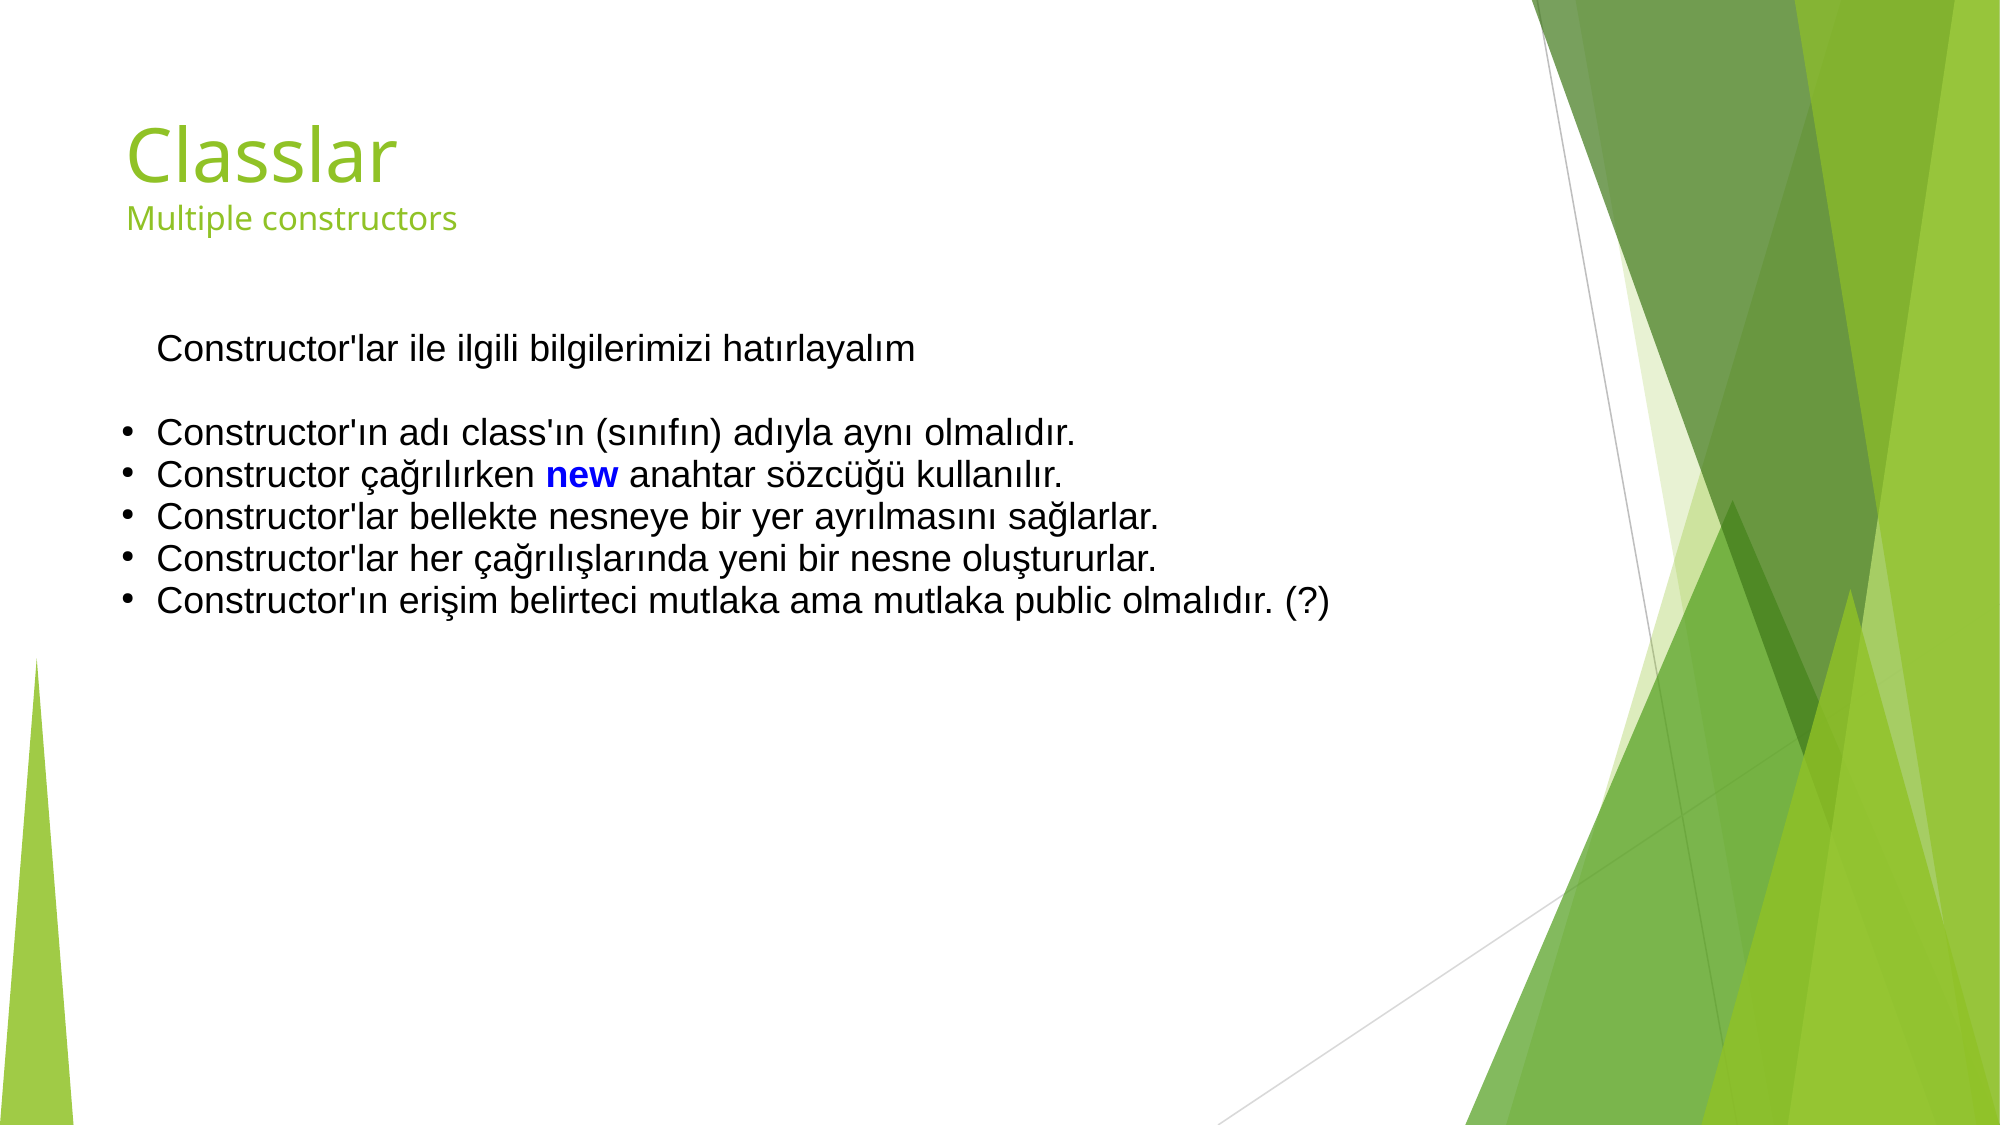

# Classlar Multiple constructors
Constructor'lar ile ilgili bilgilerimizi hatırlayalım
Constructor'ın adı class'ın (sınıfın) adıyla aynı olmalıdır.
Constructor çağrılırken new anahtar sözcüğü kullanılır.
Constructor'lar bellekte nesneye bir yer ayrılmasını sağlarlar.
Constructor'lar her çağrılışlarında yeni bir nesne oluştururlar.
Constructor'ın erişim belirteci mutlaka ama mutlaka public olmalıdır. (?)